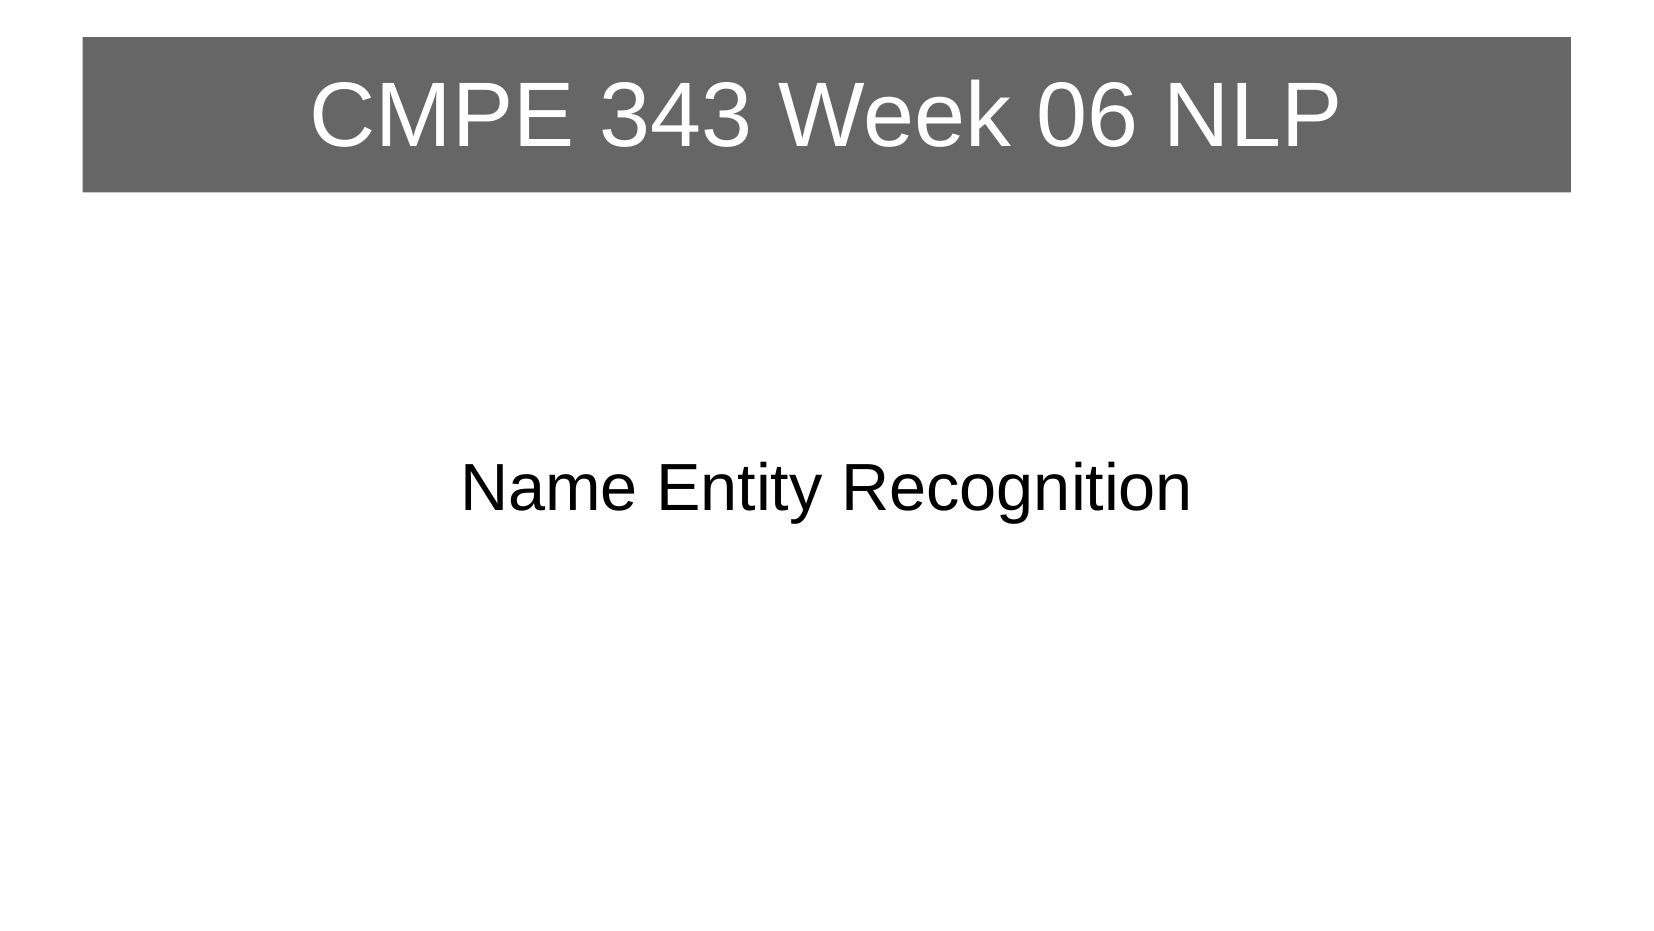

# CMPE 343 Week 06 NLP
Name Entity Recognition